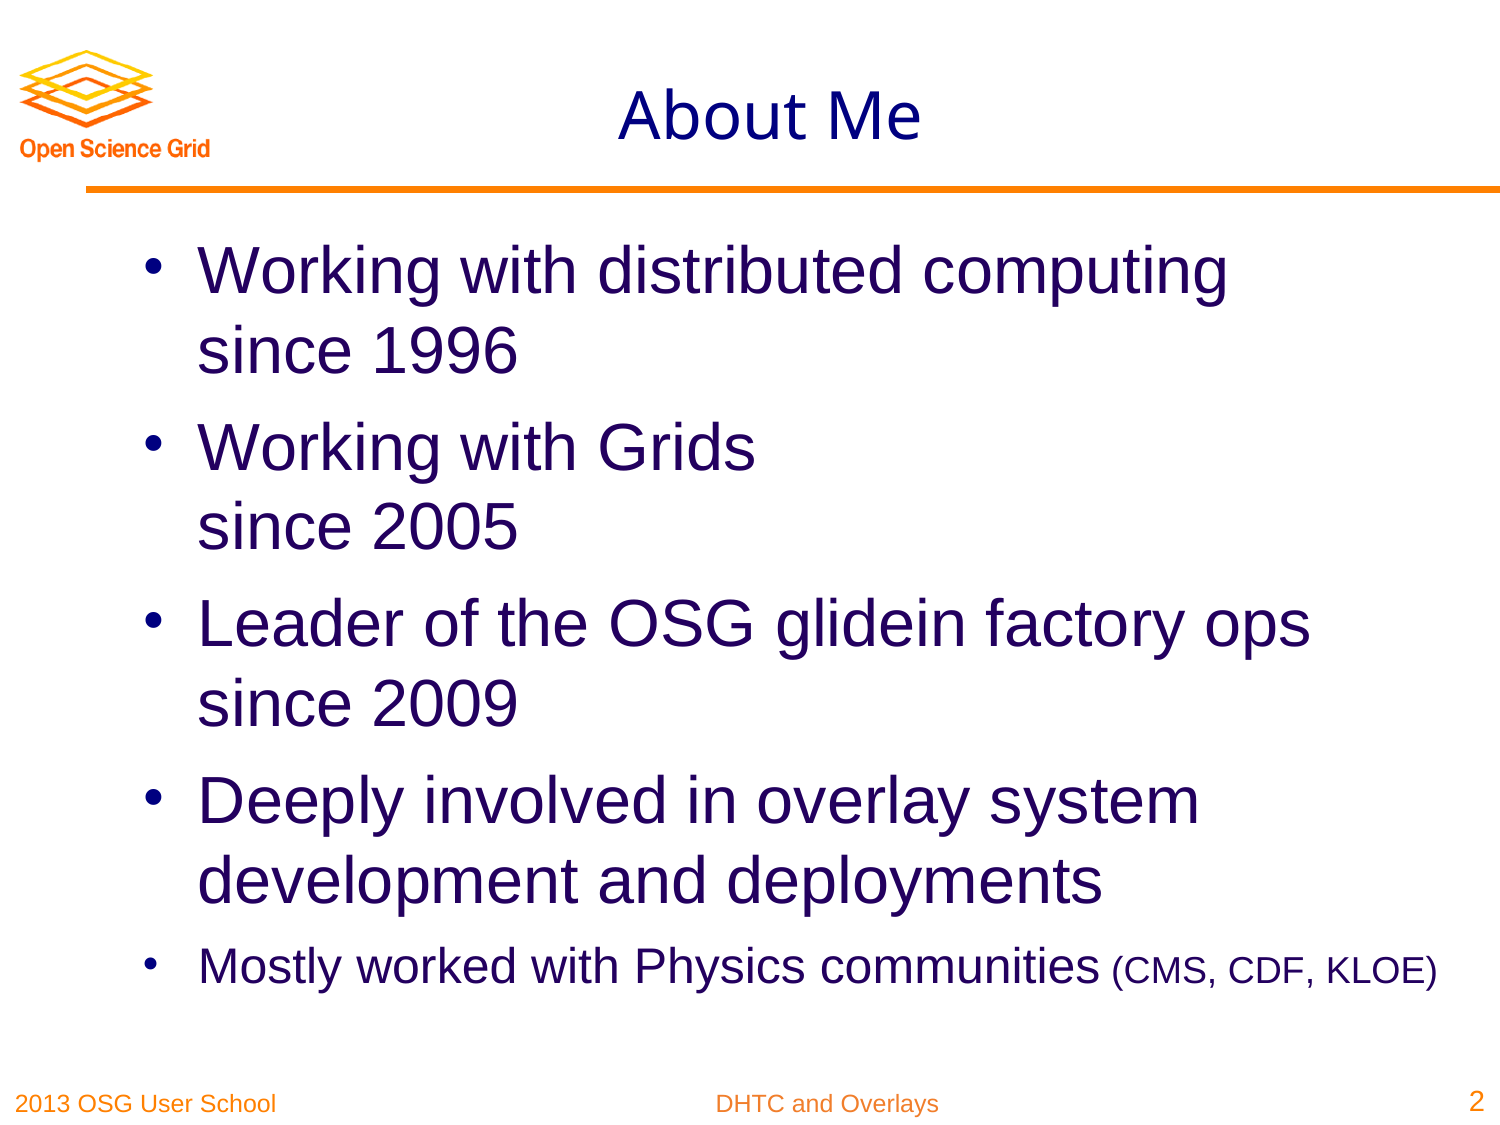

# About Me
Working with distributed computing
since 1996
Working with Grids
since 2005
Leader of the OSG glidein factory ops
since 2009
Deeply involved in overlay system development and deployments
Mostly worked with Physics communities (CMS, CDF, KLOE)
2